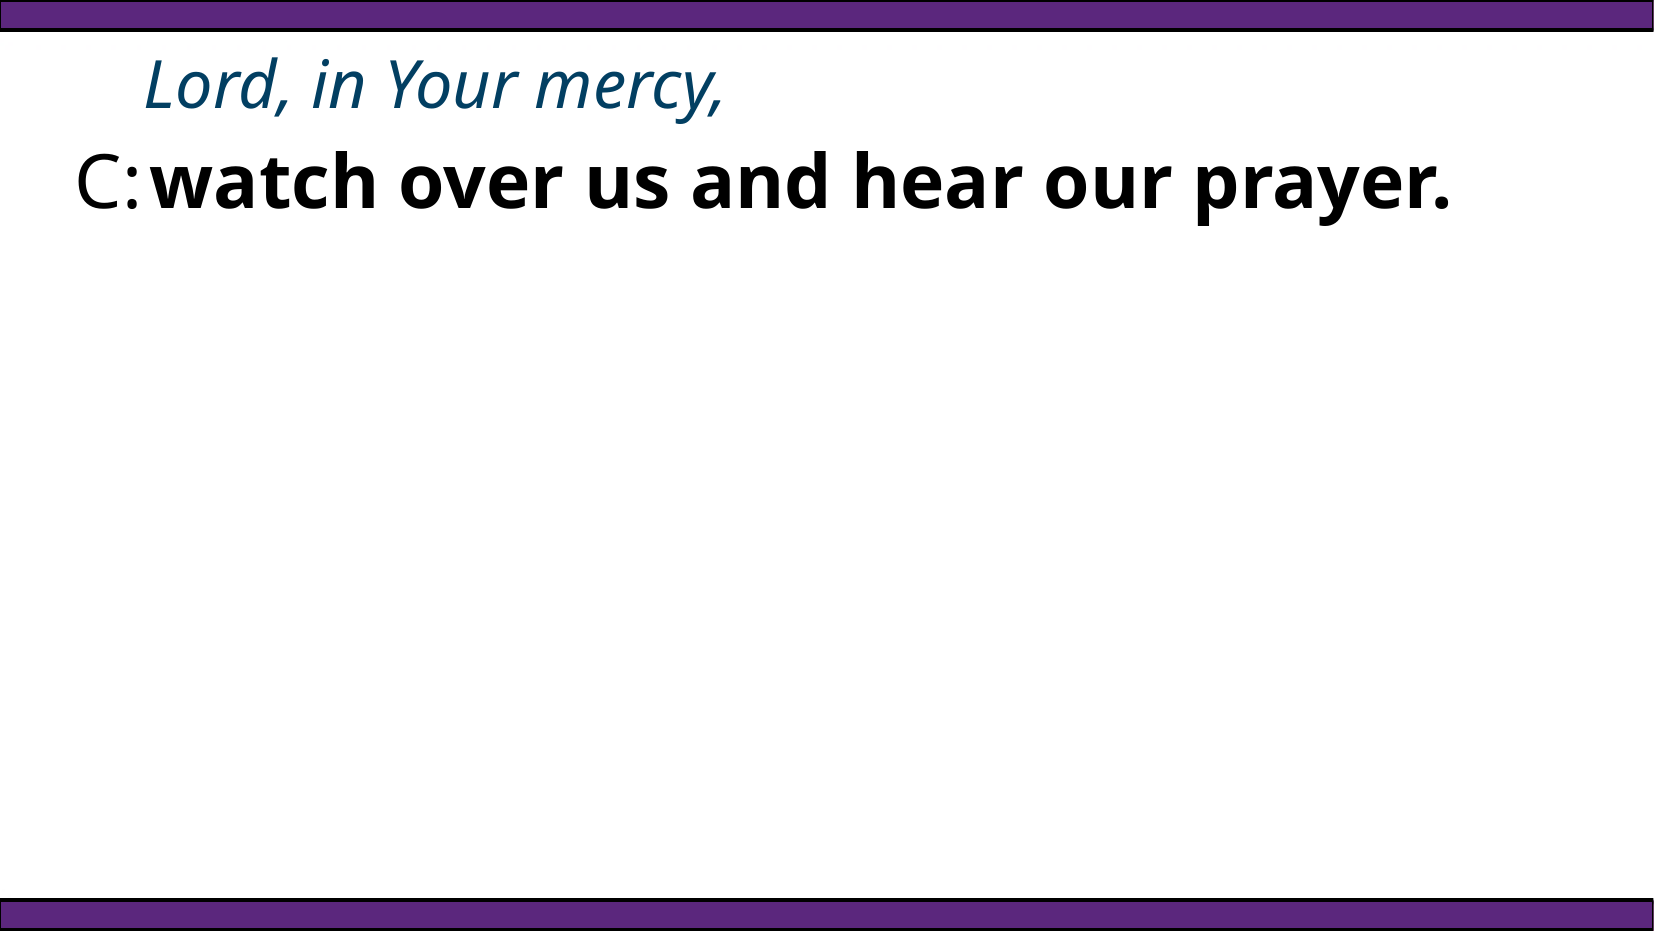

Lord, in Your mercy,
C:	watch over us and hear our prayer.